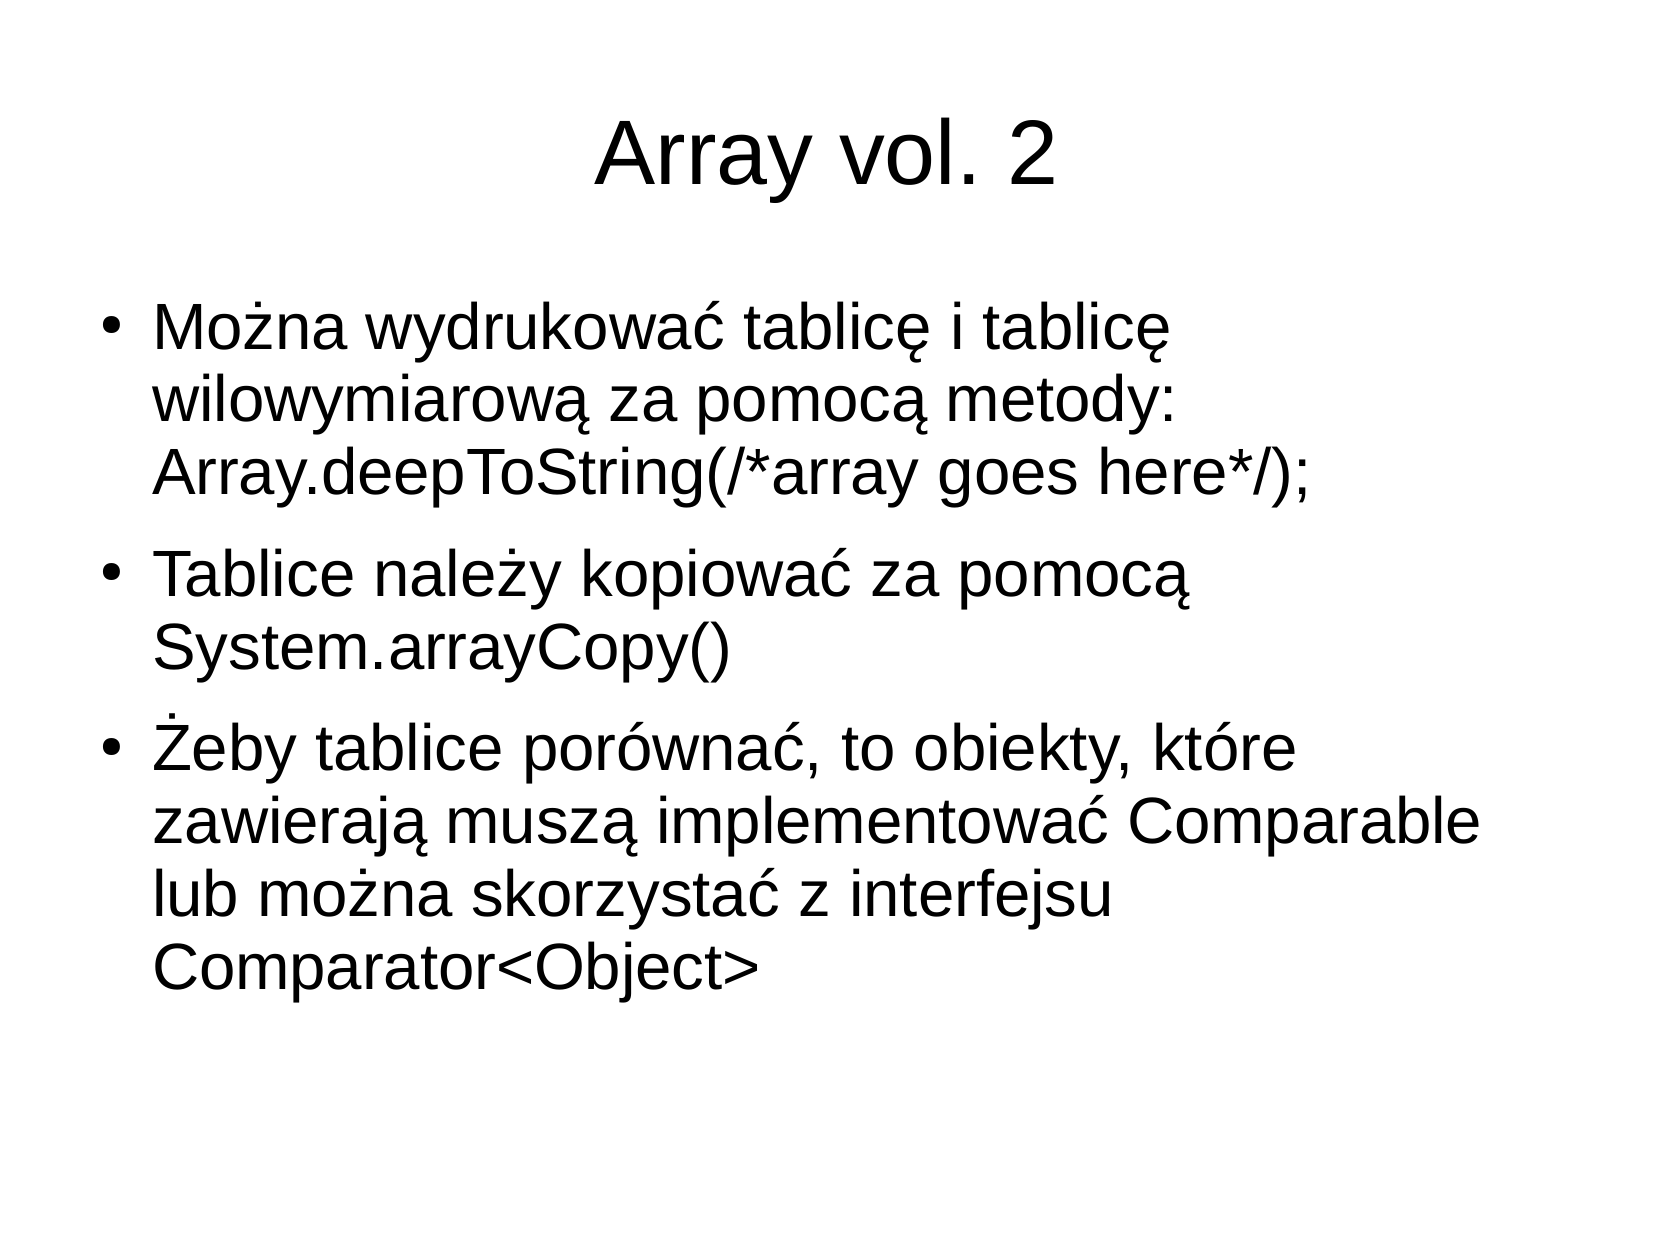

# Array vol. 2
Można wydrukować tablicę i tablicę wilowymiarową za pomocą metody: Array.deepToString(/*array goes here*/);
Tablice należy kopiować za pomocą System.arrayCopy()
Żeby tablice porównać, to obiekty, które zawierają muszą implementować Comparable lub można skorzystać z interfejsu Comparator<Object>